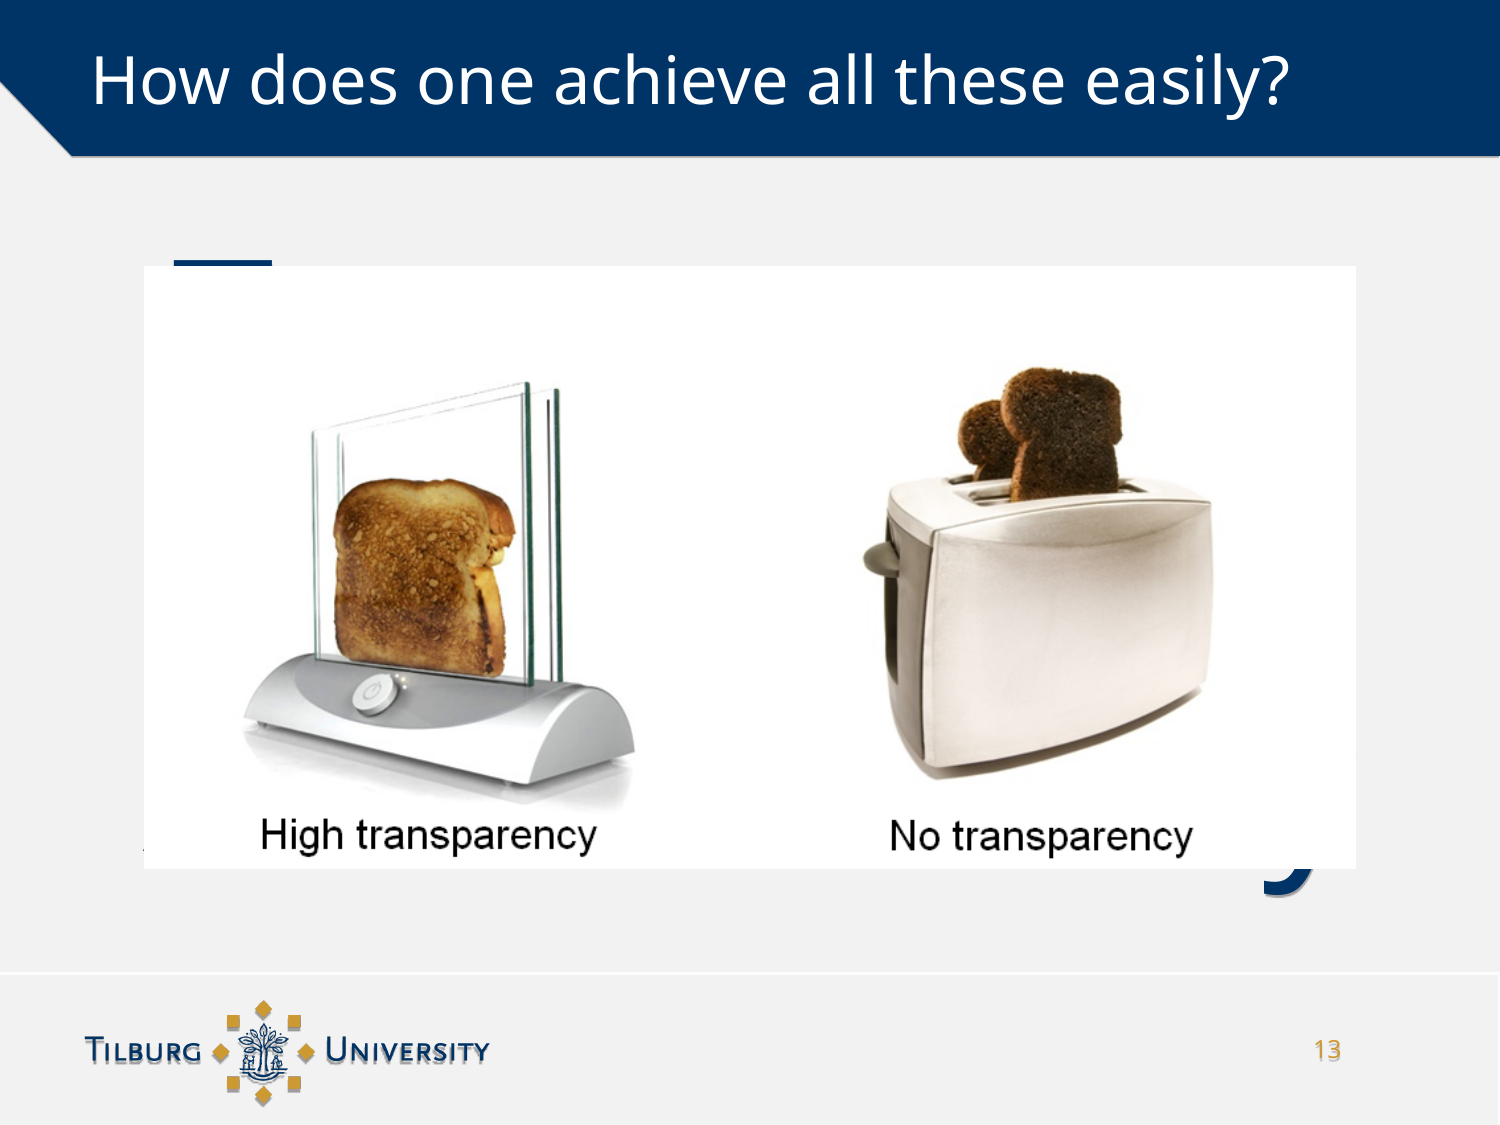

# How does one achieve all these easily?
Transparency
&
Accountability